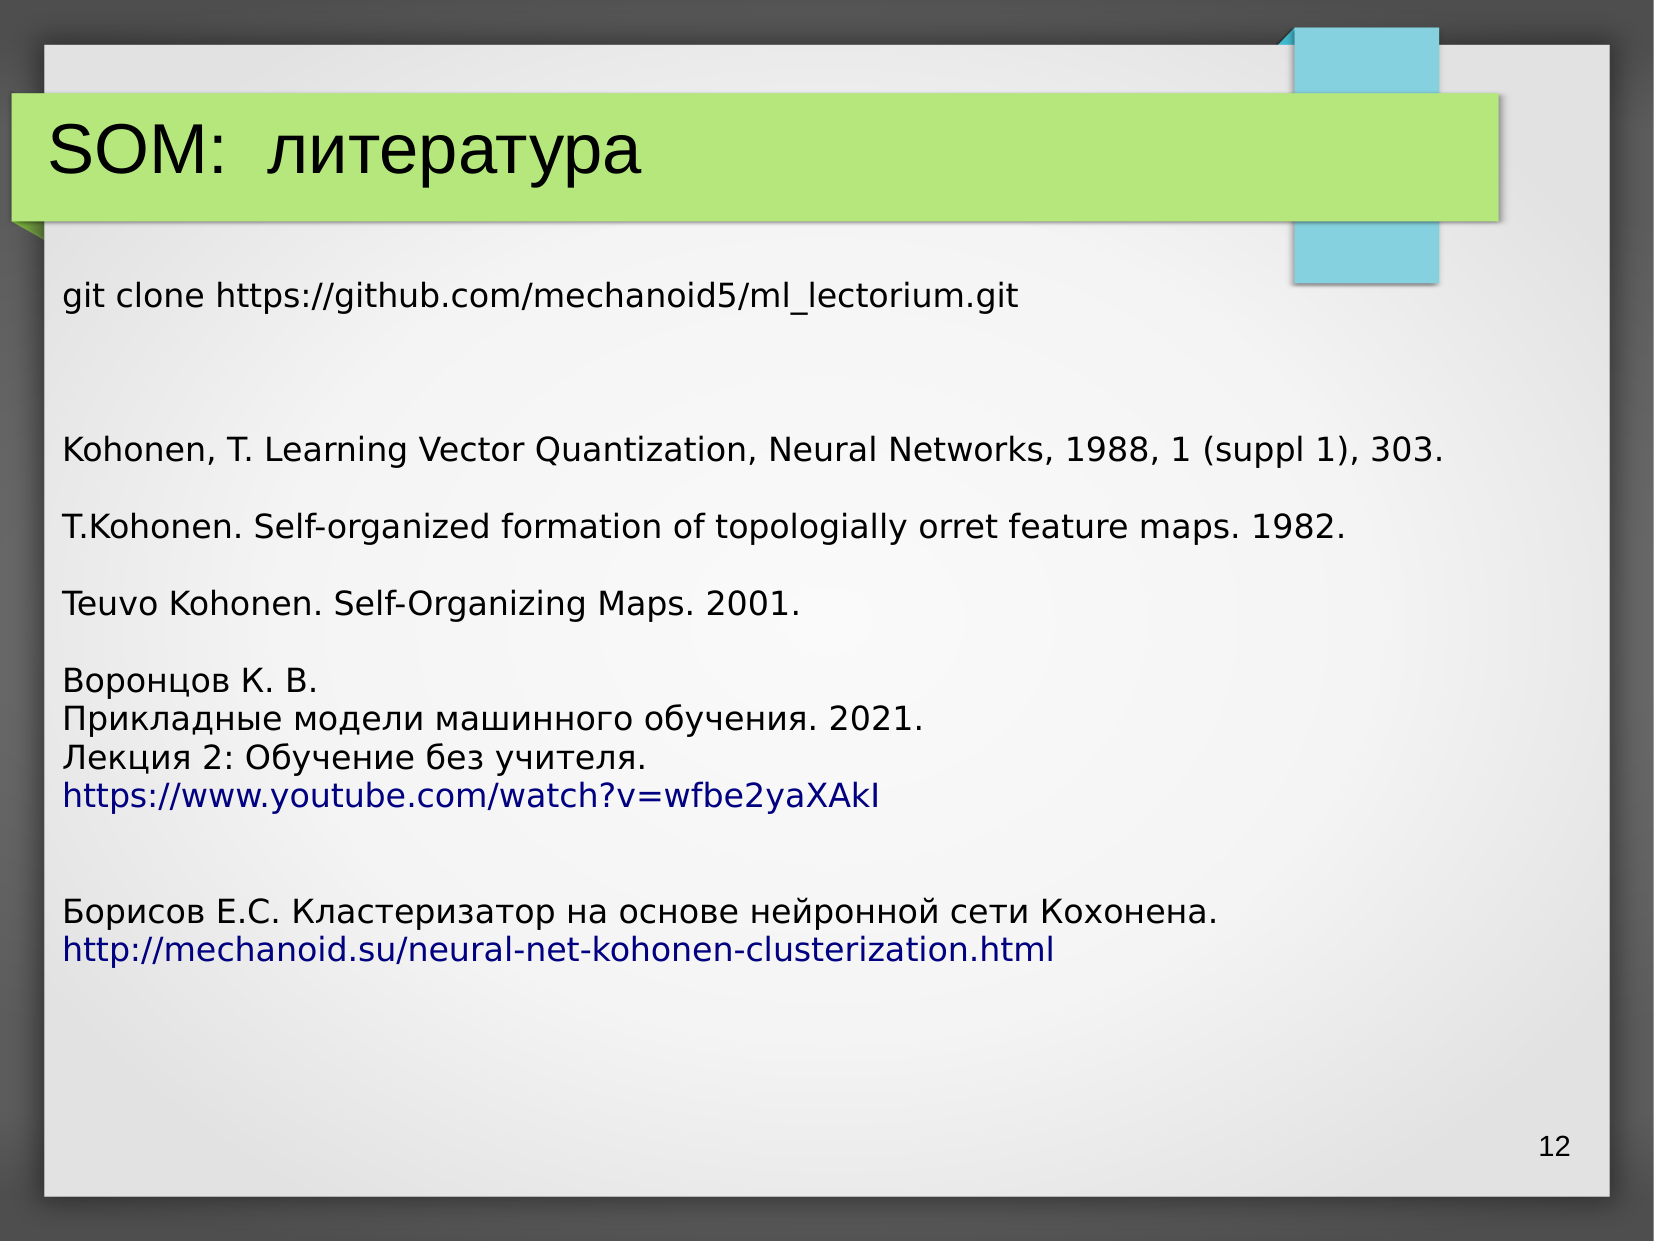

# SOM: литература
git clone https://github.com/mechanoid5/ml_lectorium.git
Kohonen, T. Learning Vector Quantization, Neural Networks, 1988, 1 (suppl 1), 303.
T.Kohonen. Self-organized formation of topologially orret feature maps. 1982.
Teuvo Kohonen. Self-Organizing Maps. 2001.
Воронцов К. В.
Прикладные модели машинного обучения. 2021.
Лекция 2: Обучение без учителя.
https://www.youtube.com/watch?v=wfbe2yaXAkI
Борисов Е.С. Кластеризатор на основе нейронной сети Кохонена.
http://mechanoid.su/neural-net-kohonen-clusterization.html
12